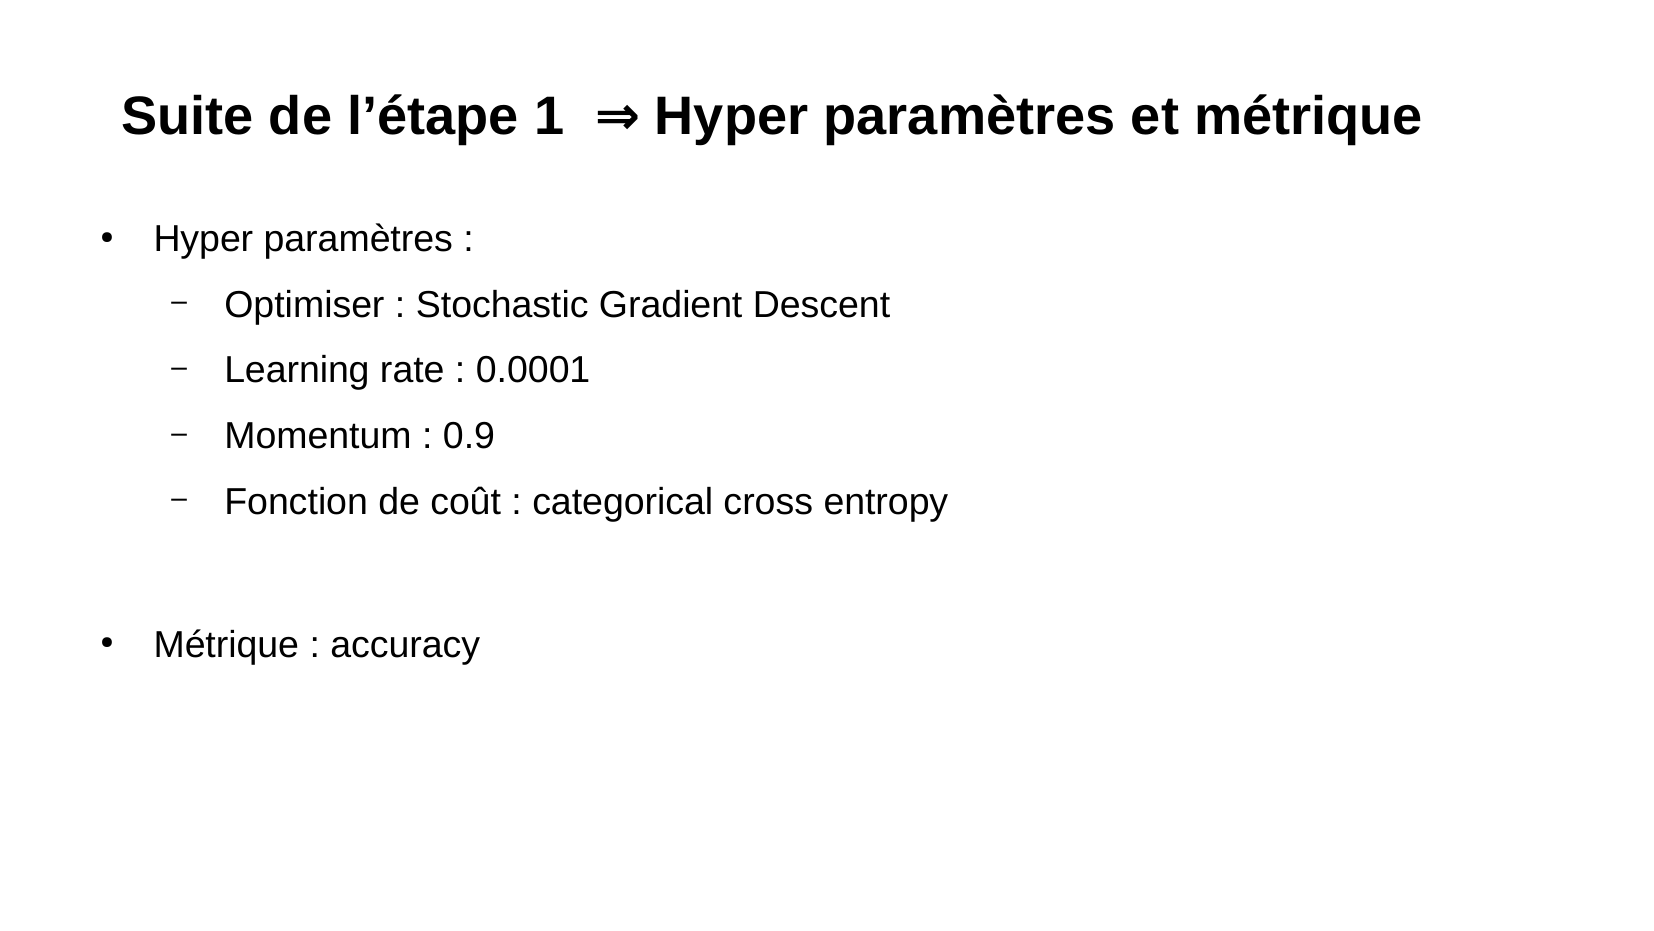

Suite de l’étape 1 ⇒ Hyper paramètres et métrique
# Hyper paramètres :
Optimiser : Stochastic Gradient Descent
Learning rate : 0.0001
Momentum : 0.9
Fonction de coût : categorical cross entropy
Métrique : accuracy